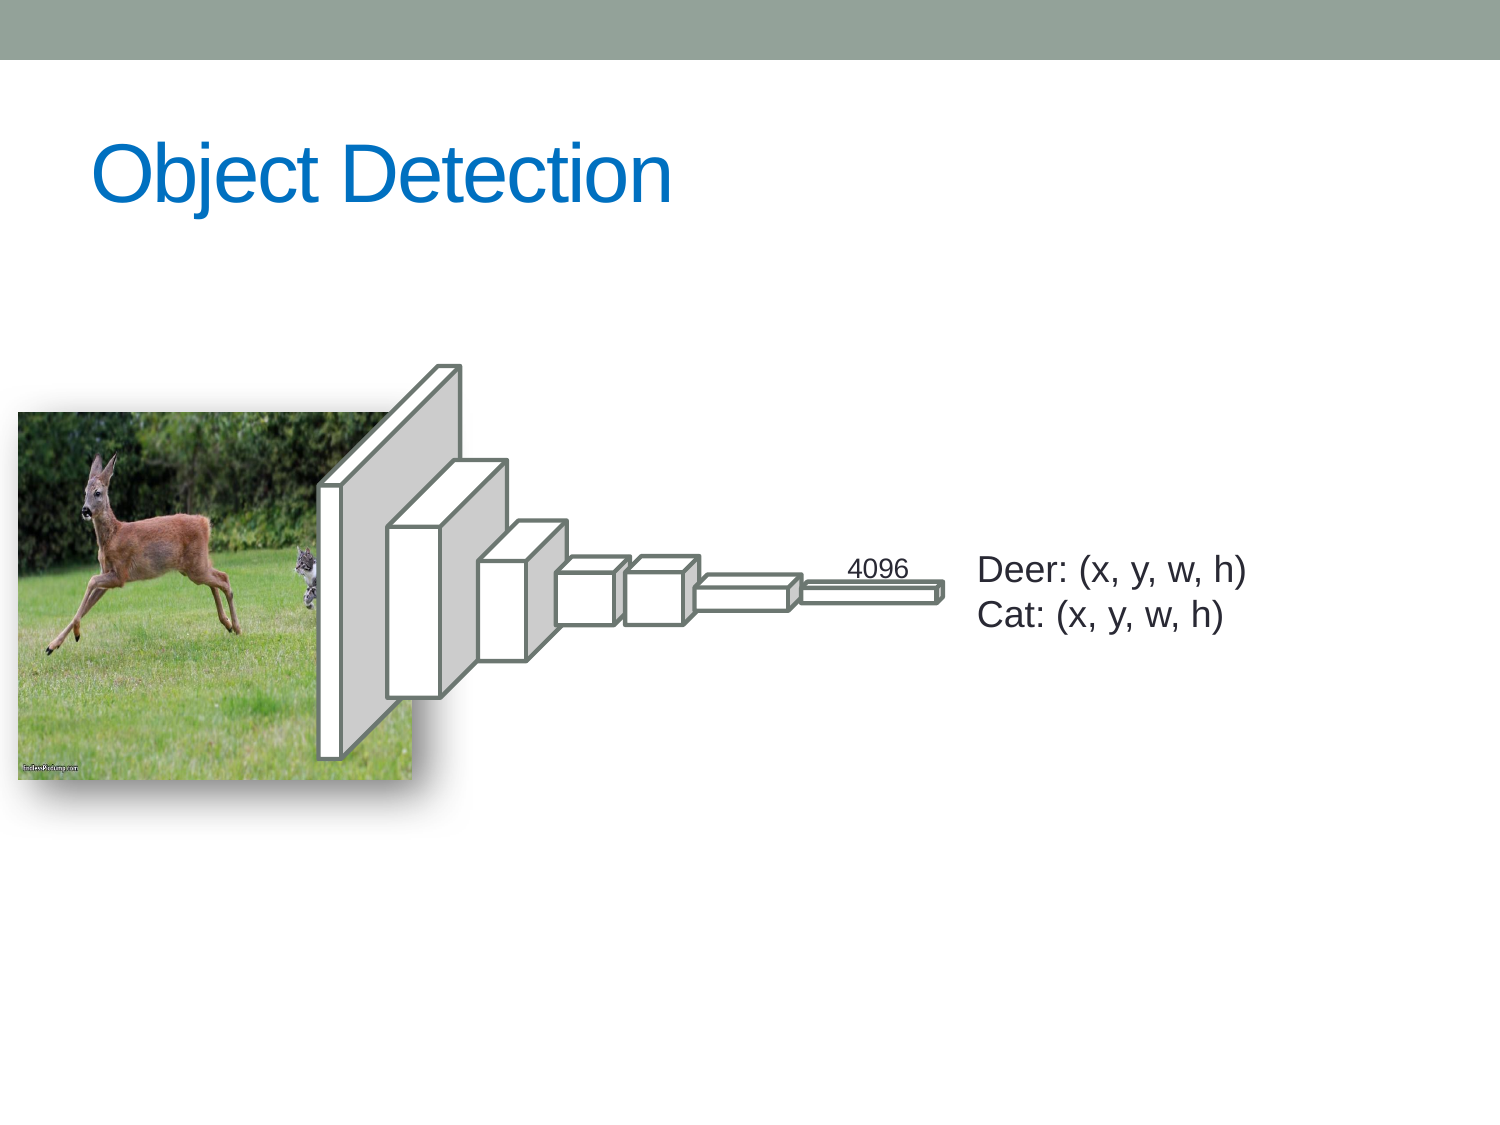

# Object Detection
Deer: (x, y, w, h)
Cat: (x, y, w, h)
4096